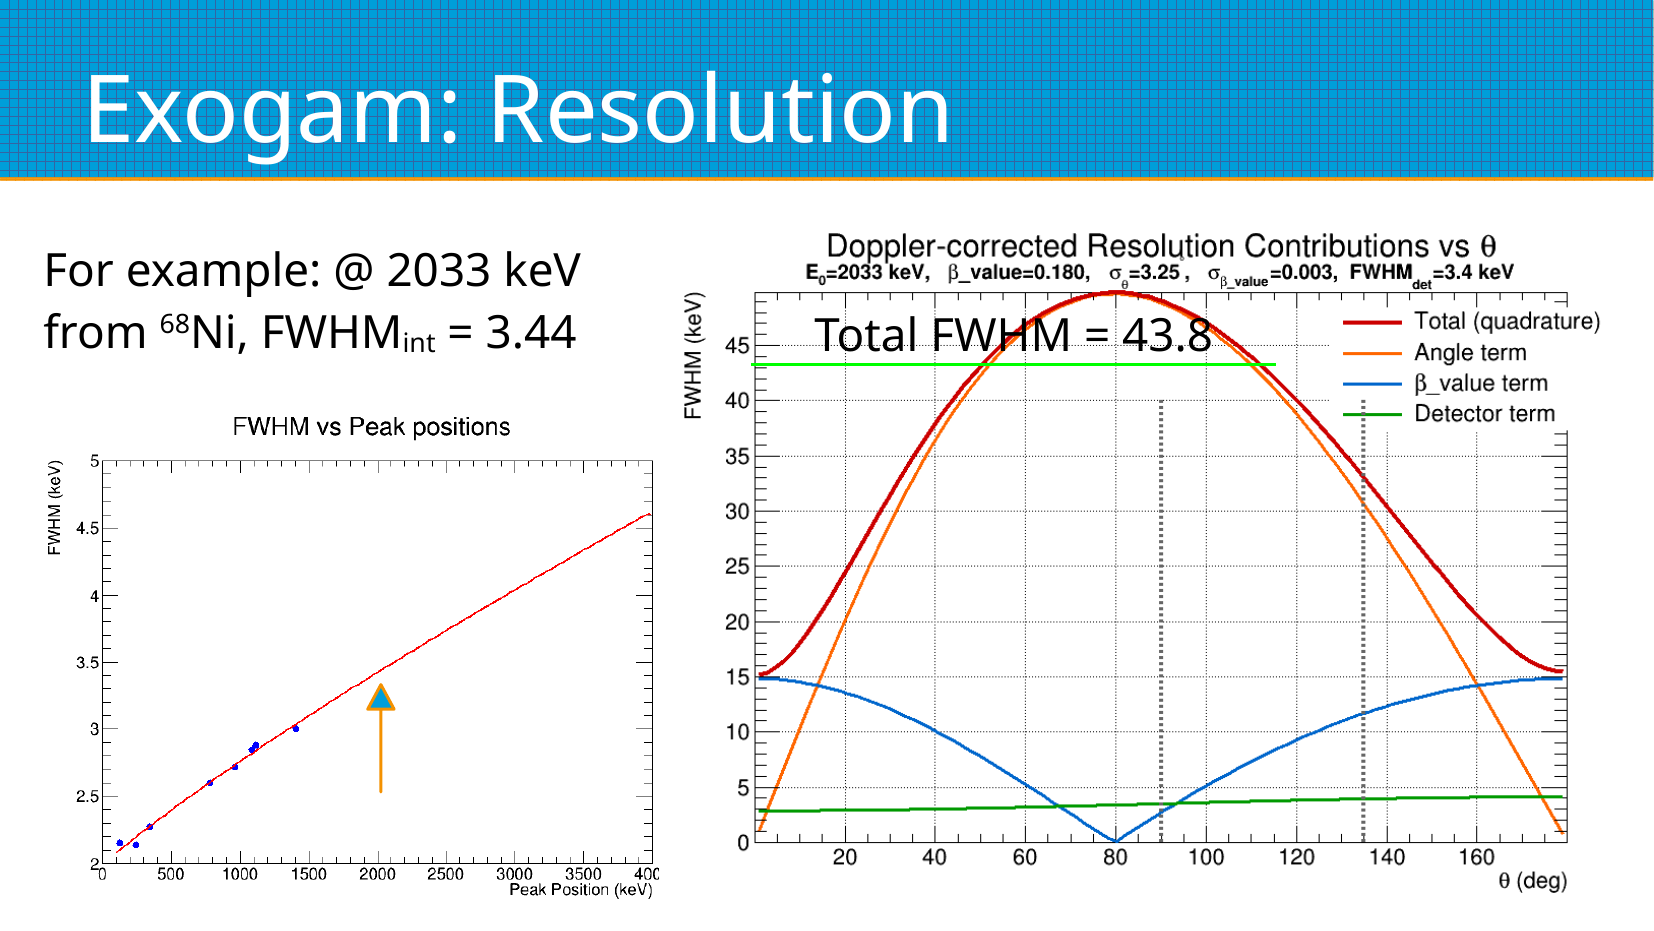

# Exogam: Resolution
For example: @ 2033 keV from 68Ni, FWHMint = 3.44
Total FWHM = 43.8